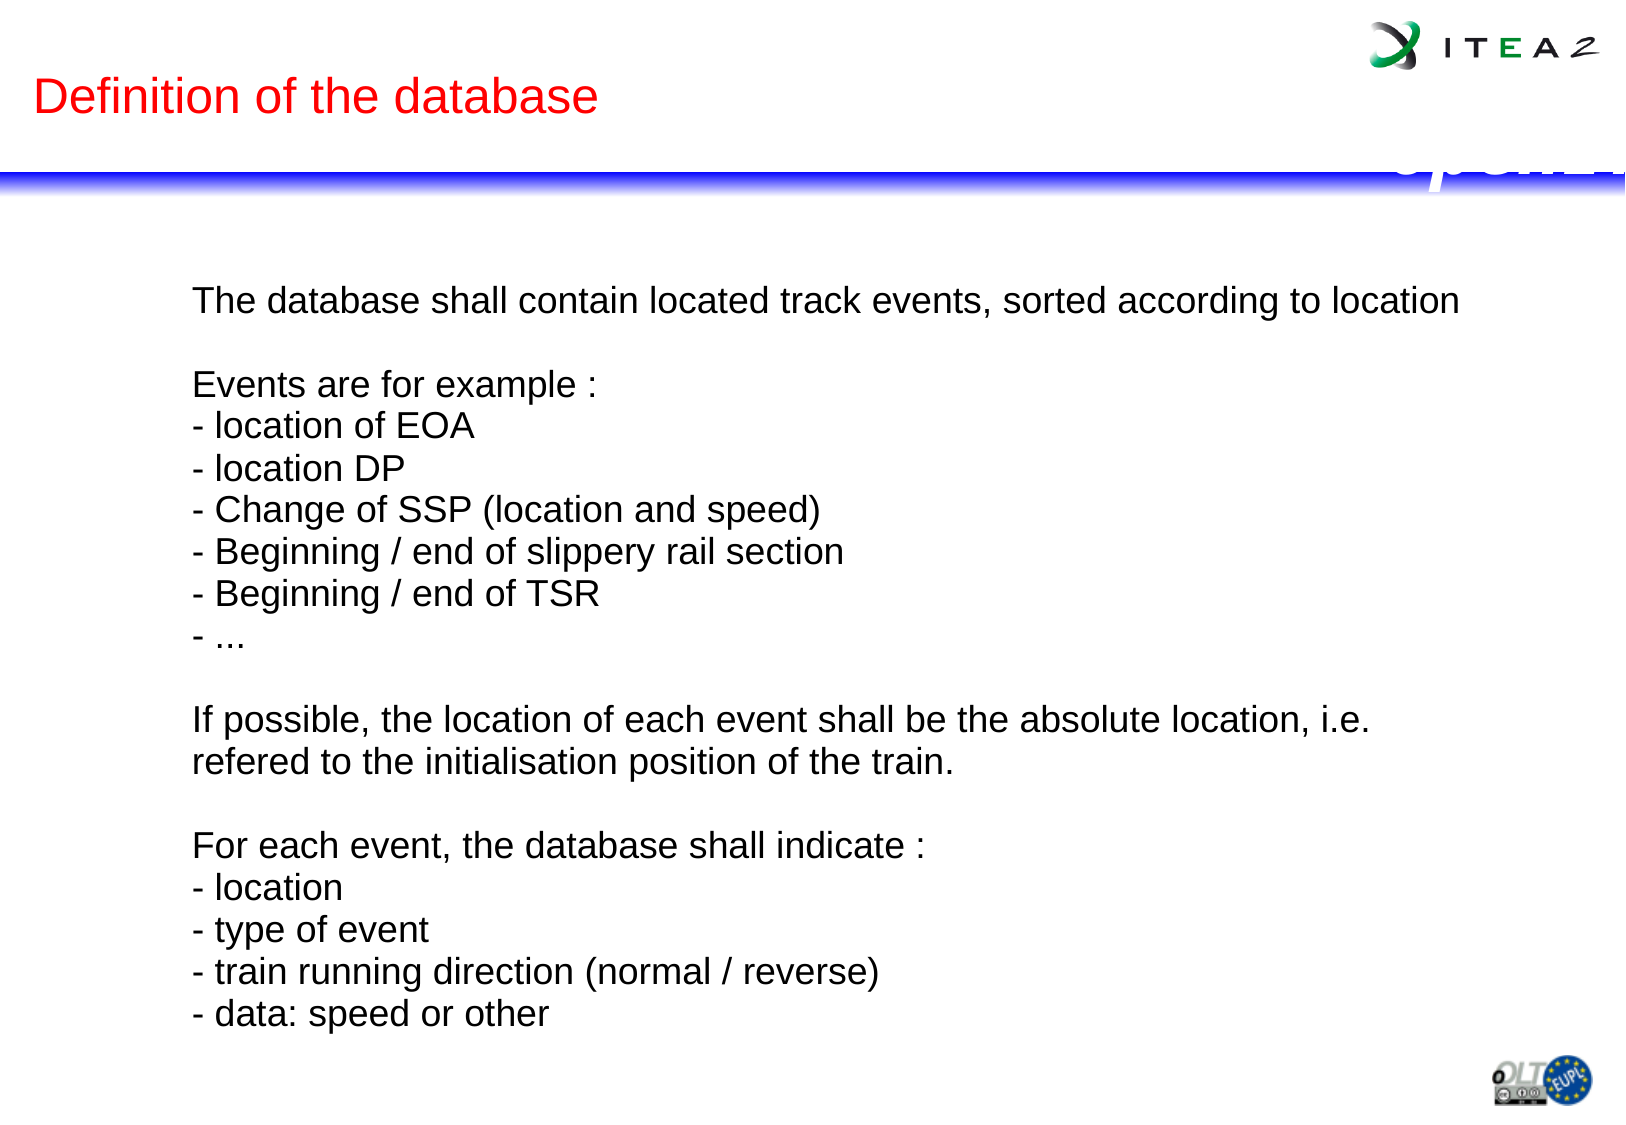

# Definition of the database
The database shall contain located track events, sorted according to location
Events are for example :
- location of EOA
- location DP
- Change of SSP (location and speed)
- Beginning / end of slippery rail section
- Beginning / end of TSR
- ...
If possible, the location of each event shall be the absolute location, i.e.
refered to the initialisation position of the train.
For each event, the database shall indicate :
- location
- type of event
- train running direction (normal / reverse)
- data: speed or other